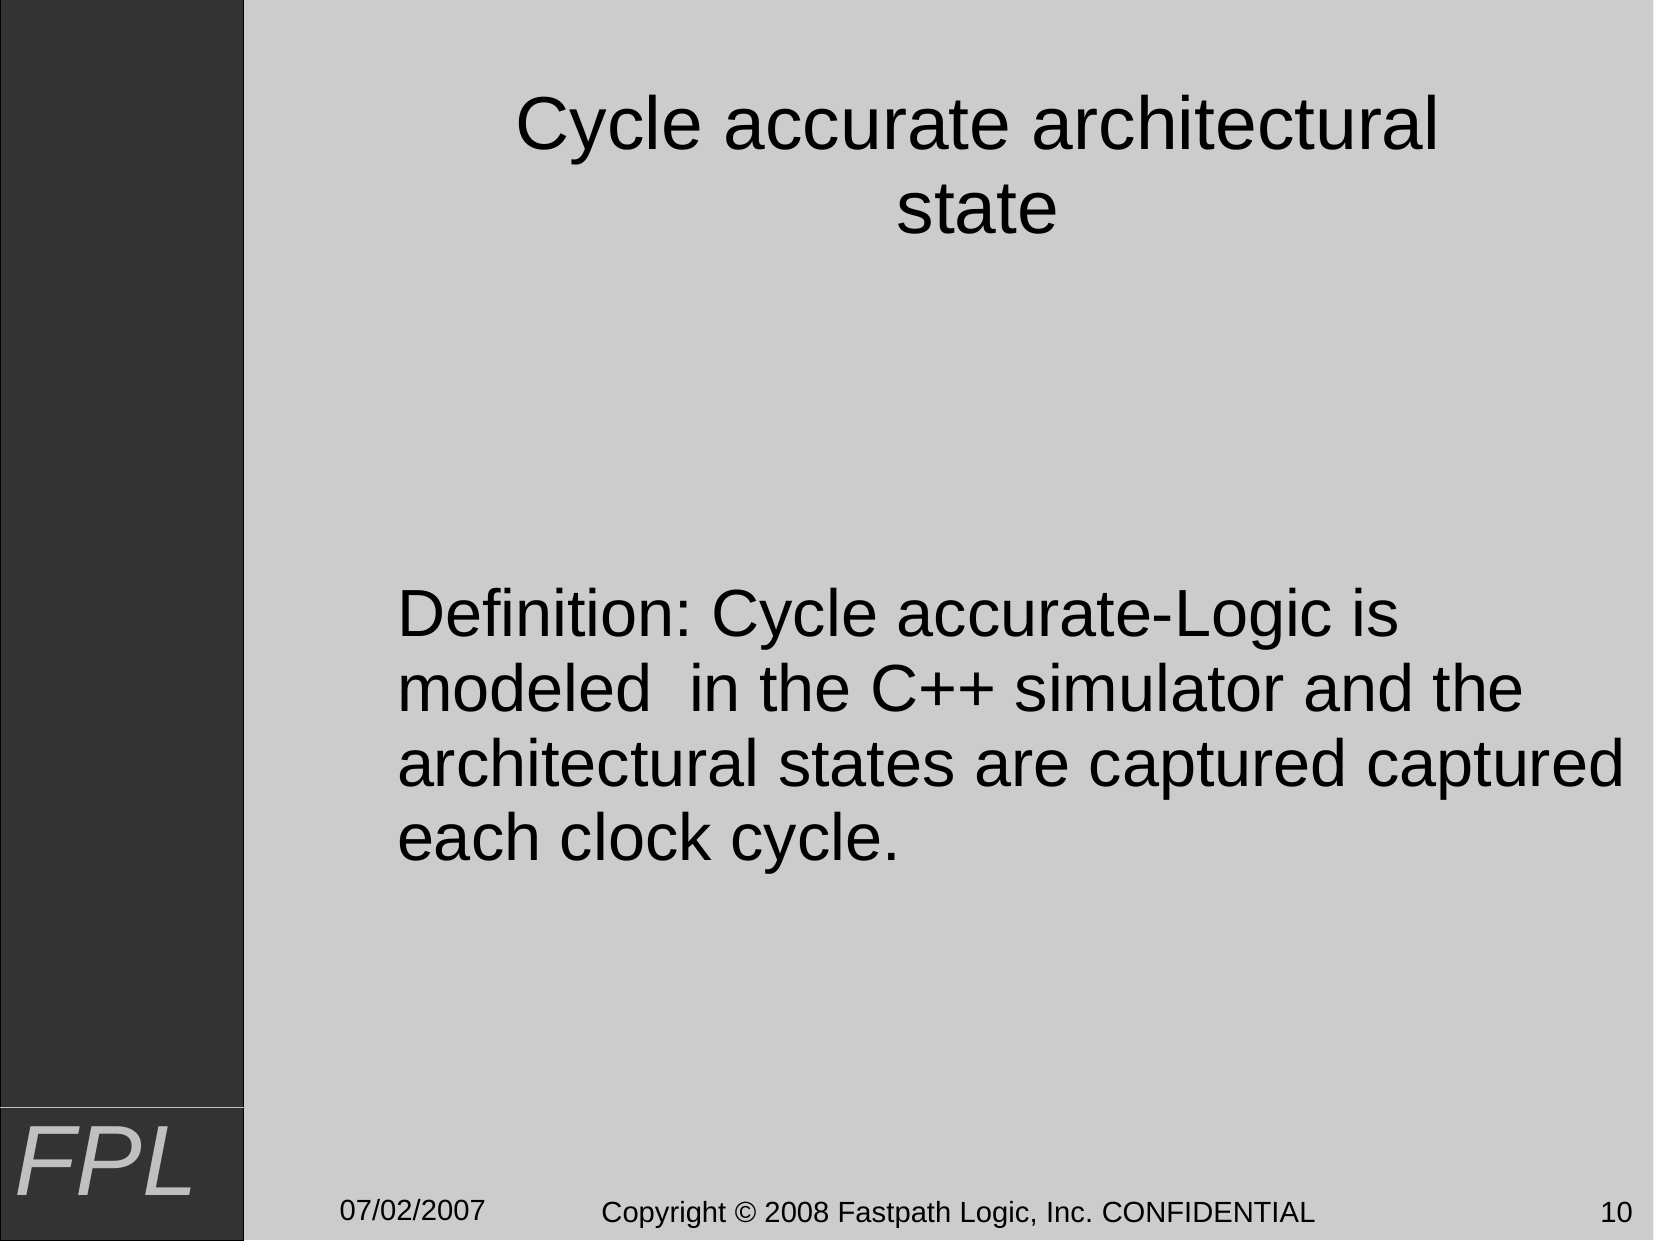

# Cycle accurate architectural state
Definition: Cycle accurate-Logic is modeled in the C++ simulator and the architectural states are captured captured each clock cycle.
07/02/2007
10
© 2007 FASTPATH LOGIC INC.